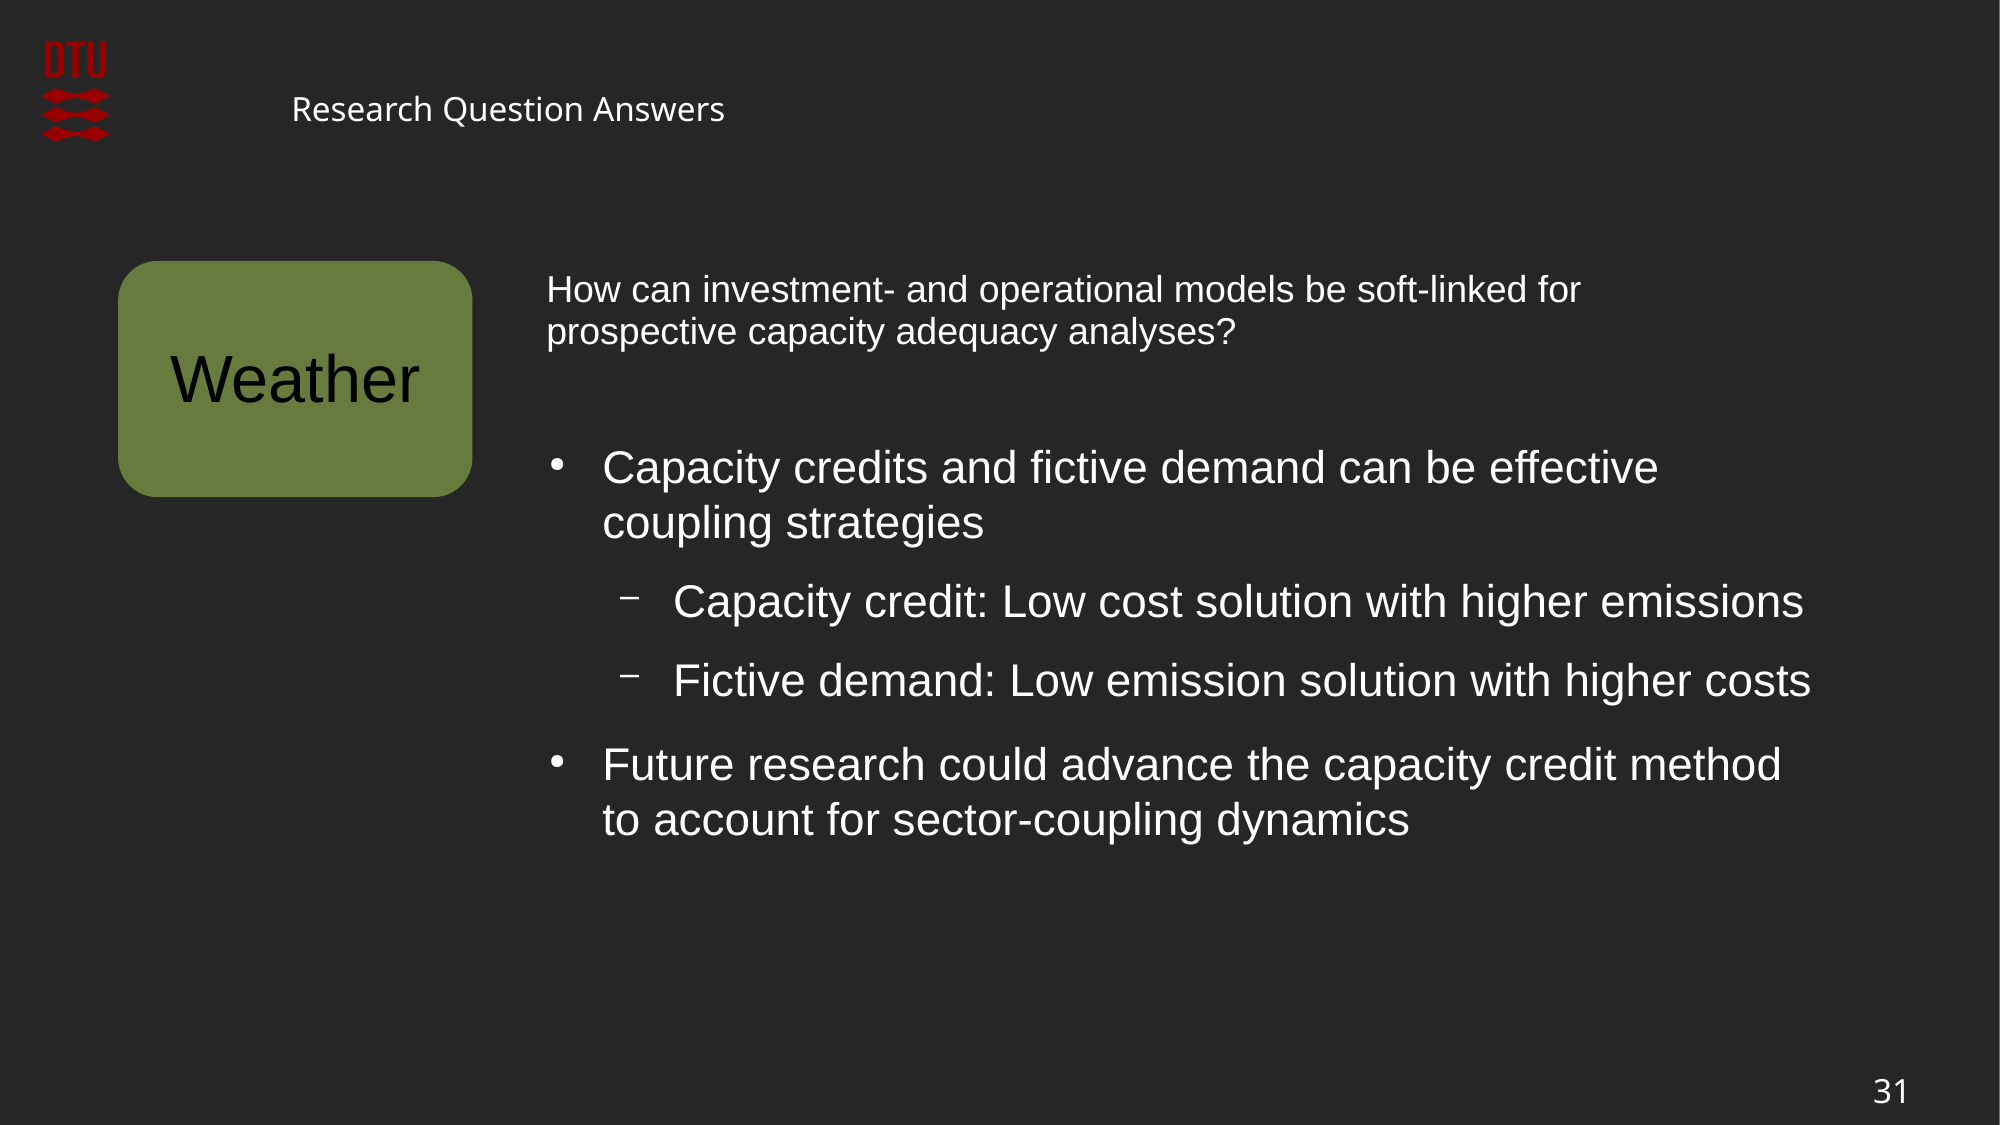

Research Question Answers
Weather
How can investment- and operational models be soft-linked for prospective capacity adequacy analyses?
# Capacity credits and fictive demand can be effective coupling strategies
Capacity credit: Low cost solution with higher emissions
Fictive demand: Low emission solution with higher costs
Future research could advance the capacity credit method to account for sector-coupling dynamics